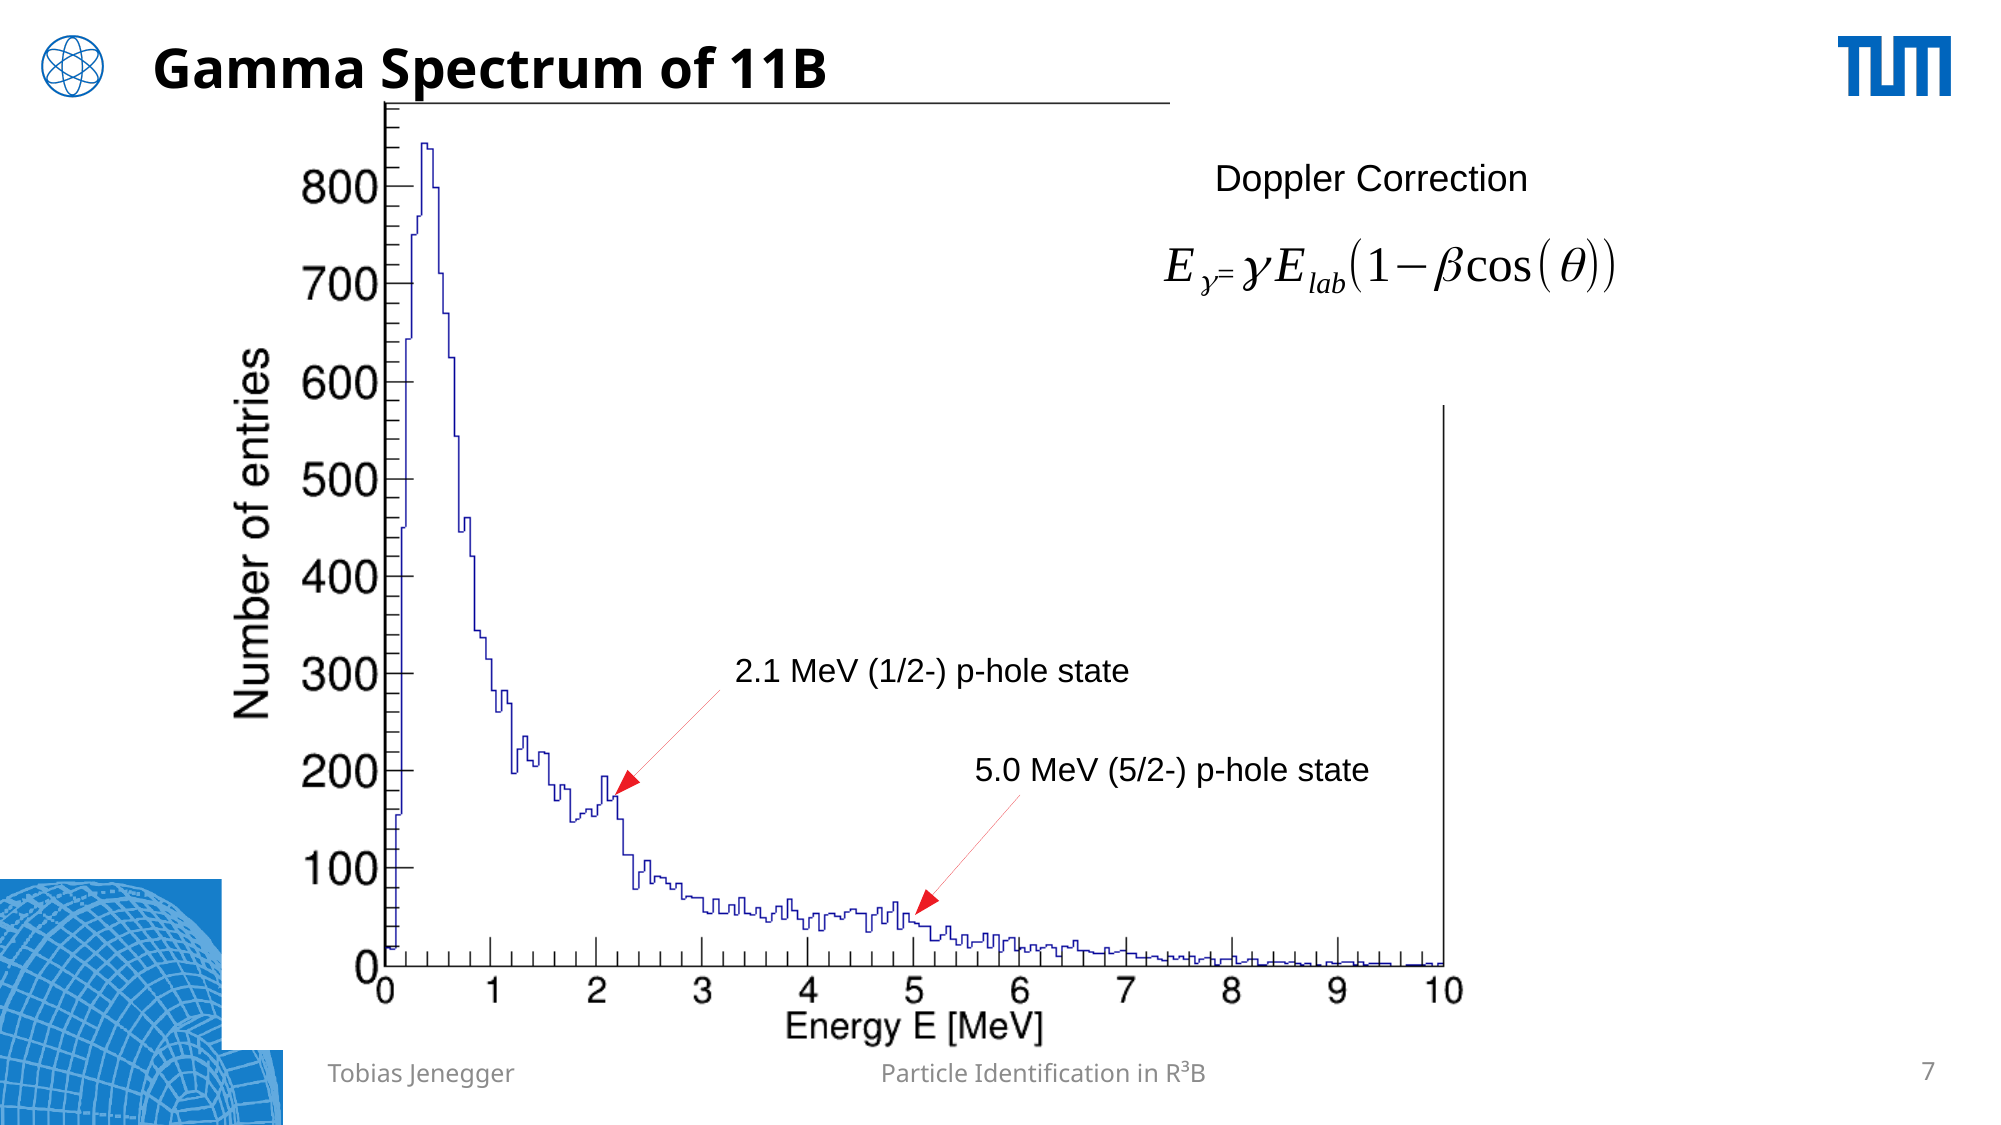

# Gamma Spectrum of 11B
Doppler Correction
2.1 MeV (1/2-) p-hole state
5.0 MeV (5/2-) p-hole state
Tobias Jenegger
Particle Identification in R³B